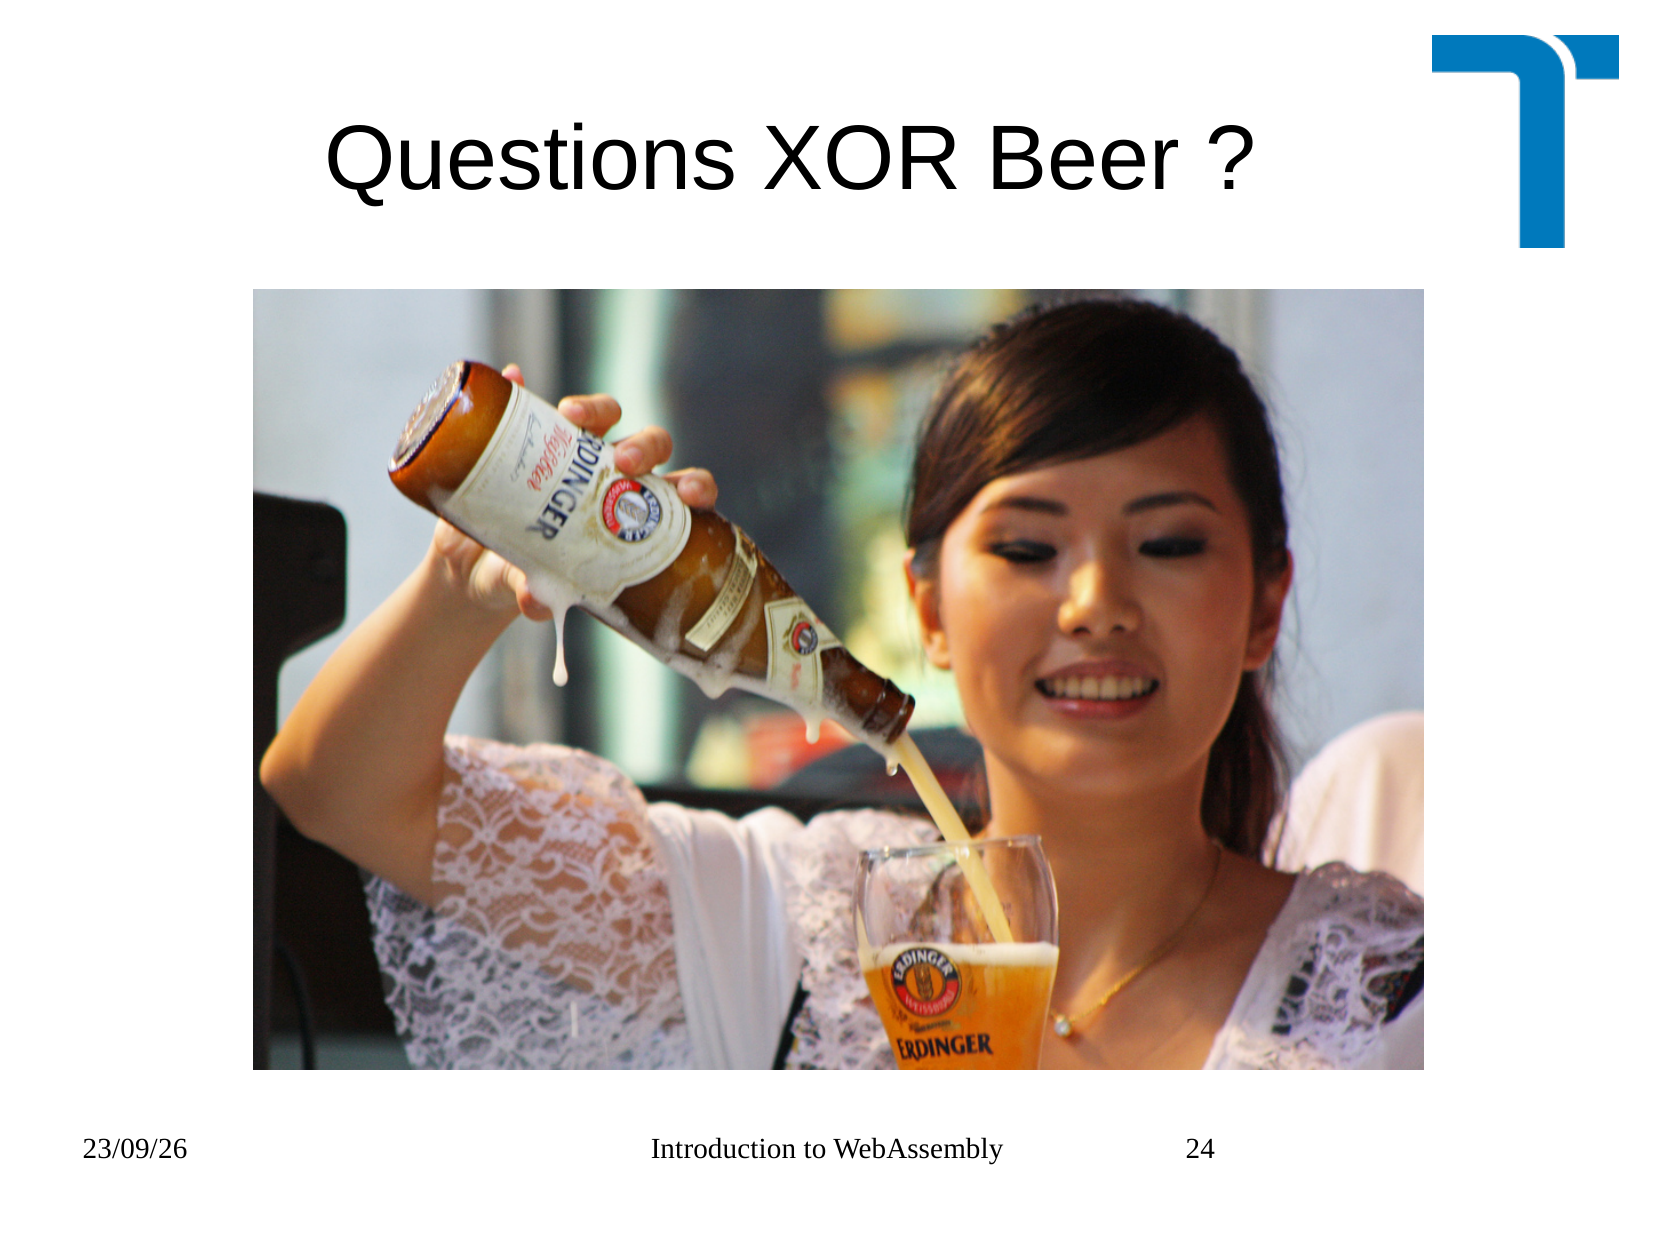

# Questions XOR Beer ?
Introduction to WebAssembly